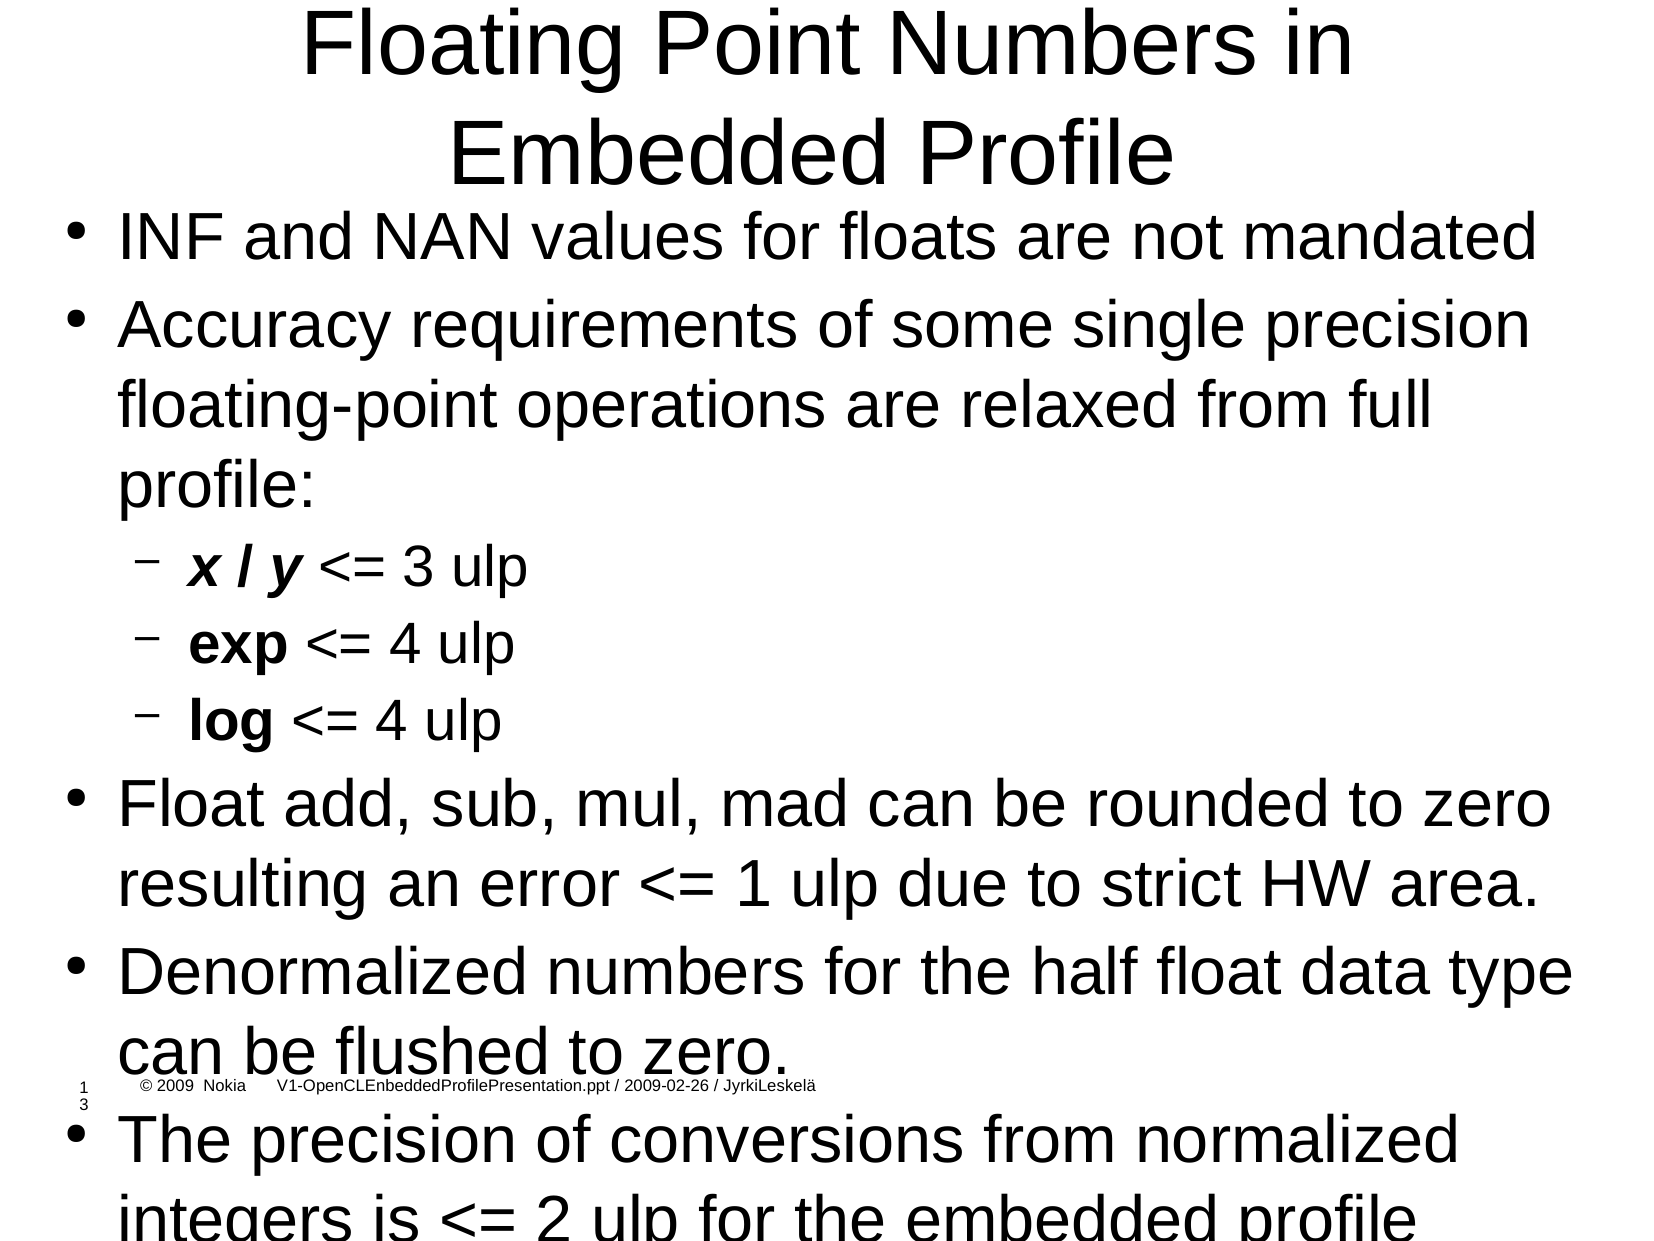

# Floating Point Numbers in Embedded Profile
INF and NAN values for floats are not mandated
Accuracy requirements of some single precision floating-point operations are relaxed from full profile:
x / y <= 3 ulp
exp <= 4 ulp
log <= 4 ulp
Float add, sub, mul, mad can be rounded to zero resulting an error <= 1 ulp due to strict HW area.
Denormalized numbers for the half float data type can be flushed to zero.
The precision of conversions from normalized integers is <= 2 ulp for the embedded profile (instead of <= 1.5 ulp)
© 2009 Nokia 	 V1-OpenCLEnbeddedProfilePresentation.ppt / 2009-02-26 / JyrkiLeskelä